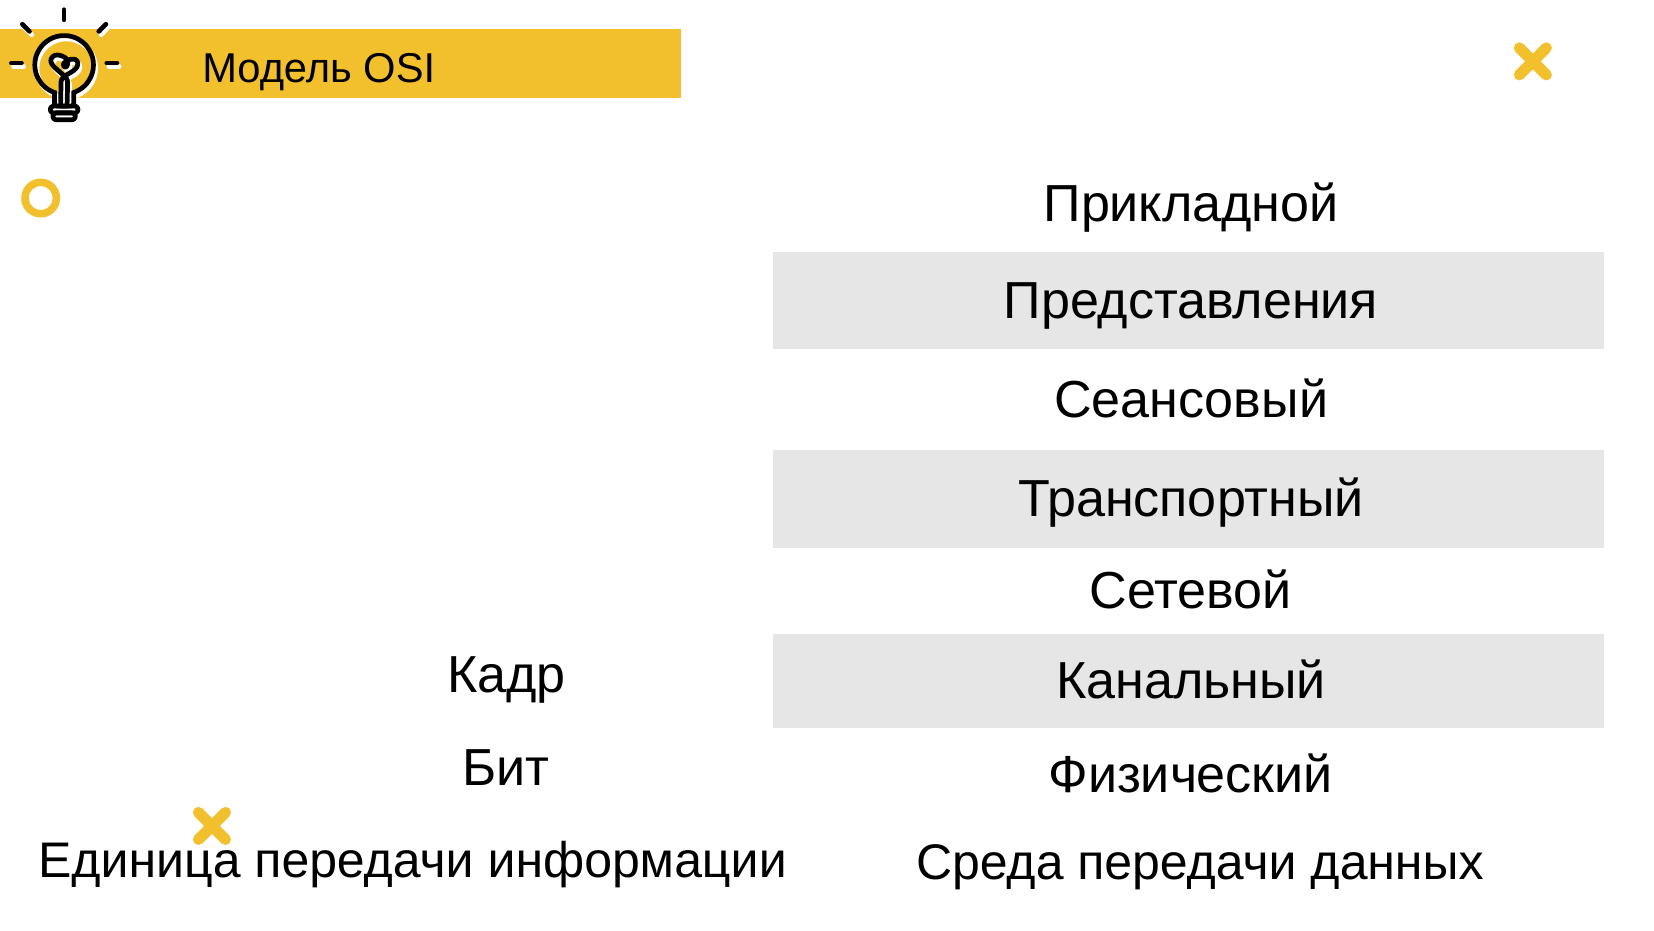

Модель OSI
| Прикладной |
| --- |
| Представления |
| Сеансовый |
| Транспортный |
| Сетевой |
| Канальный |
| Физический |
Кадр
Бит
Единица передачи информации
Среда передачи данных